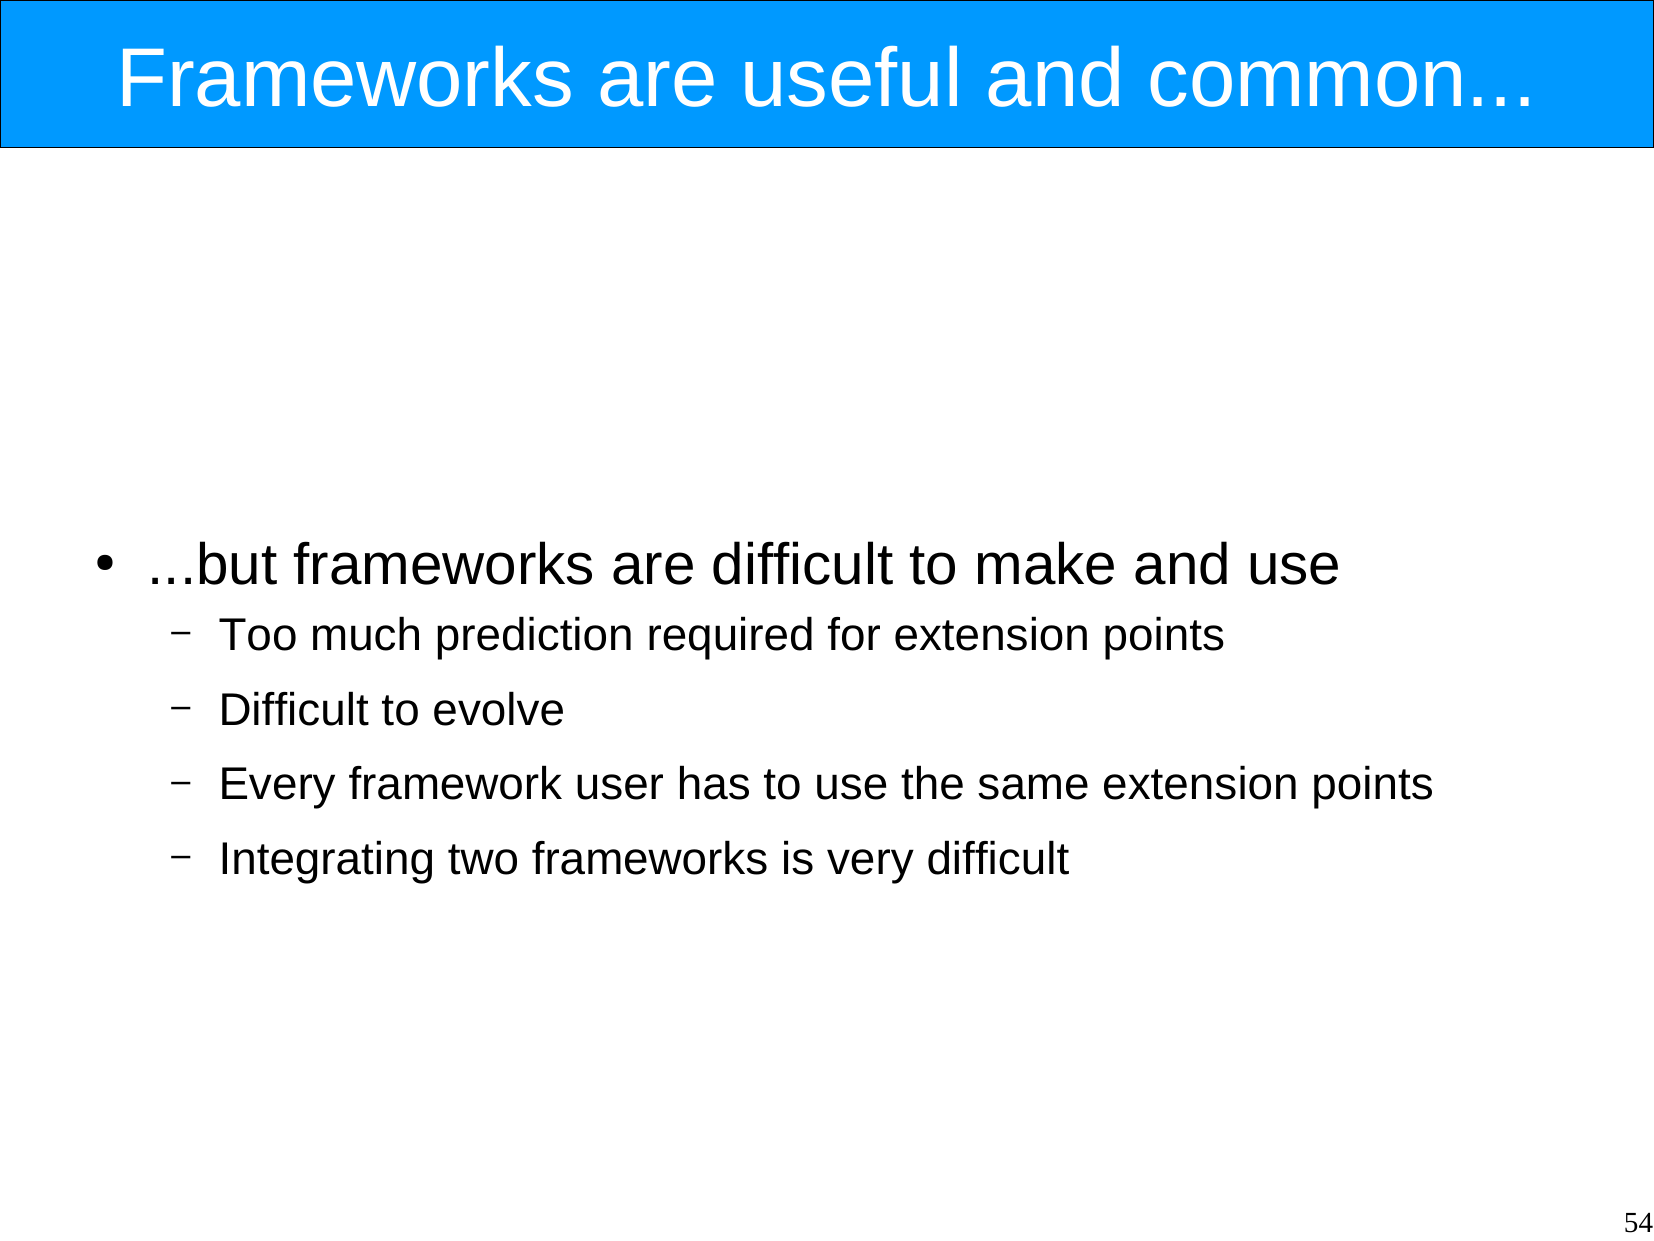

# Frameworks are useful and common...
...but frameworks are difficult to make and use
Too much prediction required for extension points
Difficult to evolve
Every framework user has to use the same extension points
Integrating two frameworks is very difficult
54